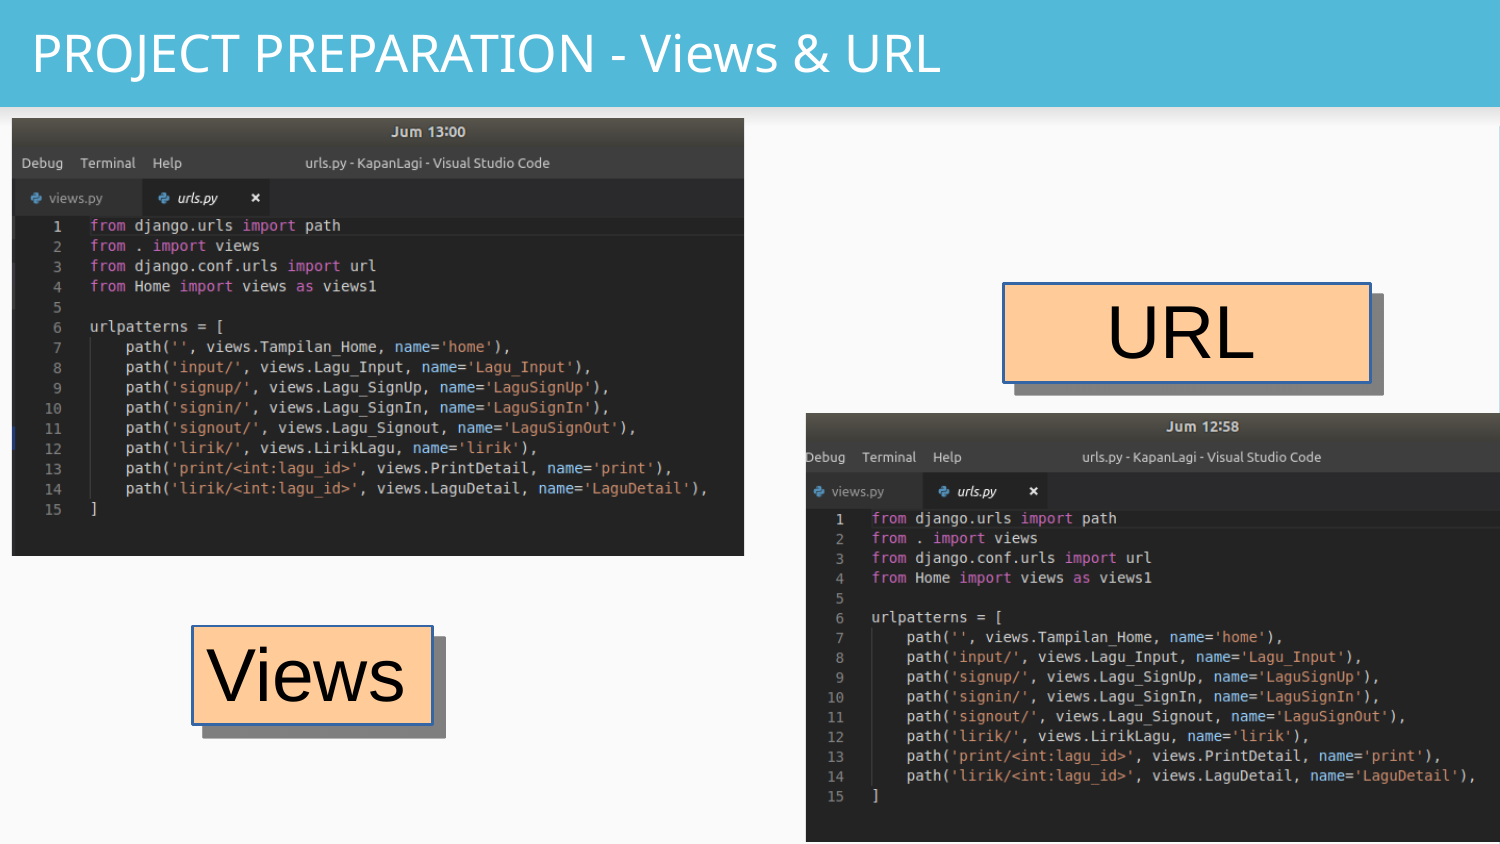

# PROJECT PREPARATION - Views & URL
URL
Views